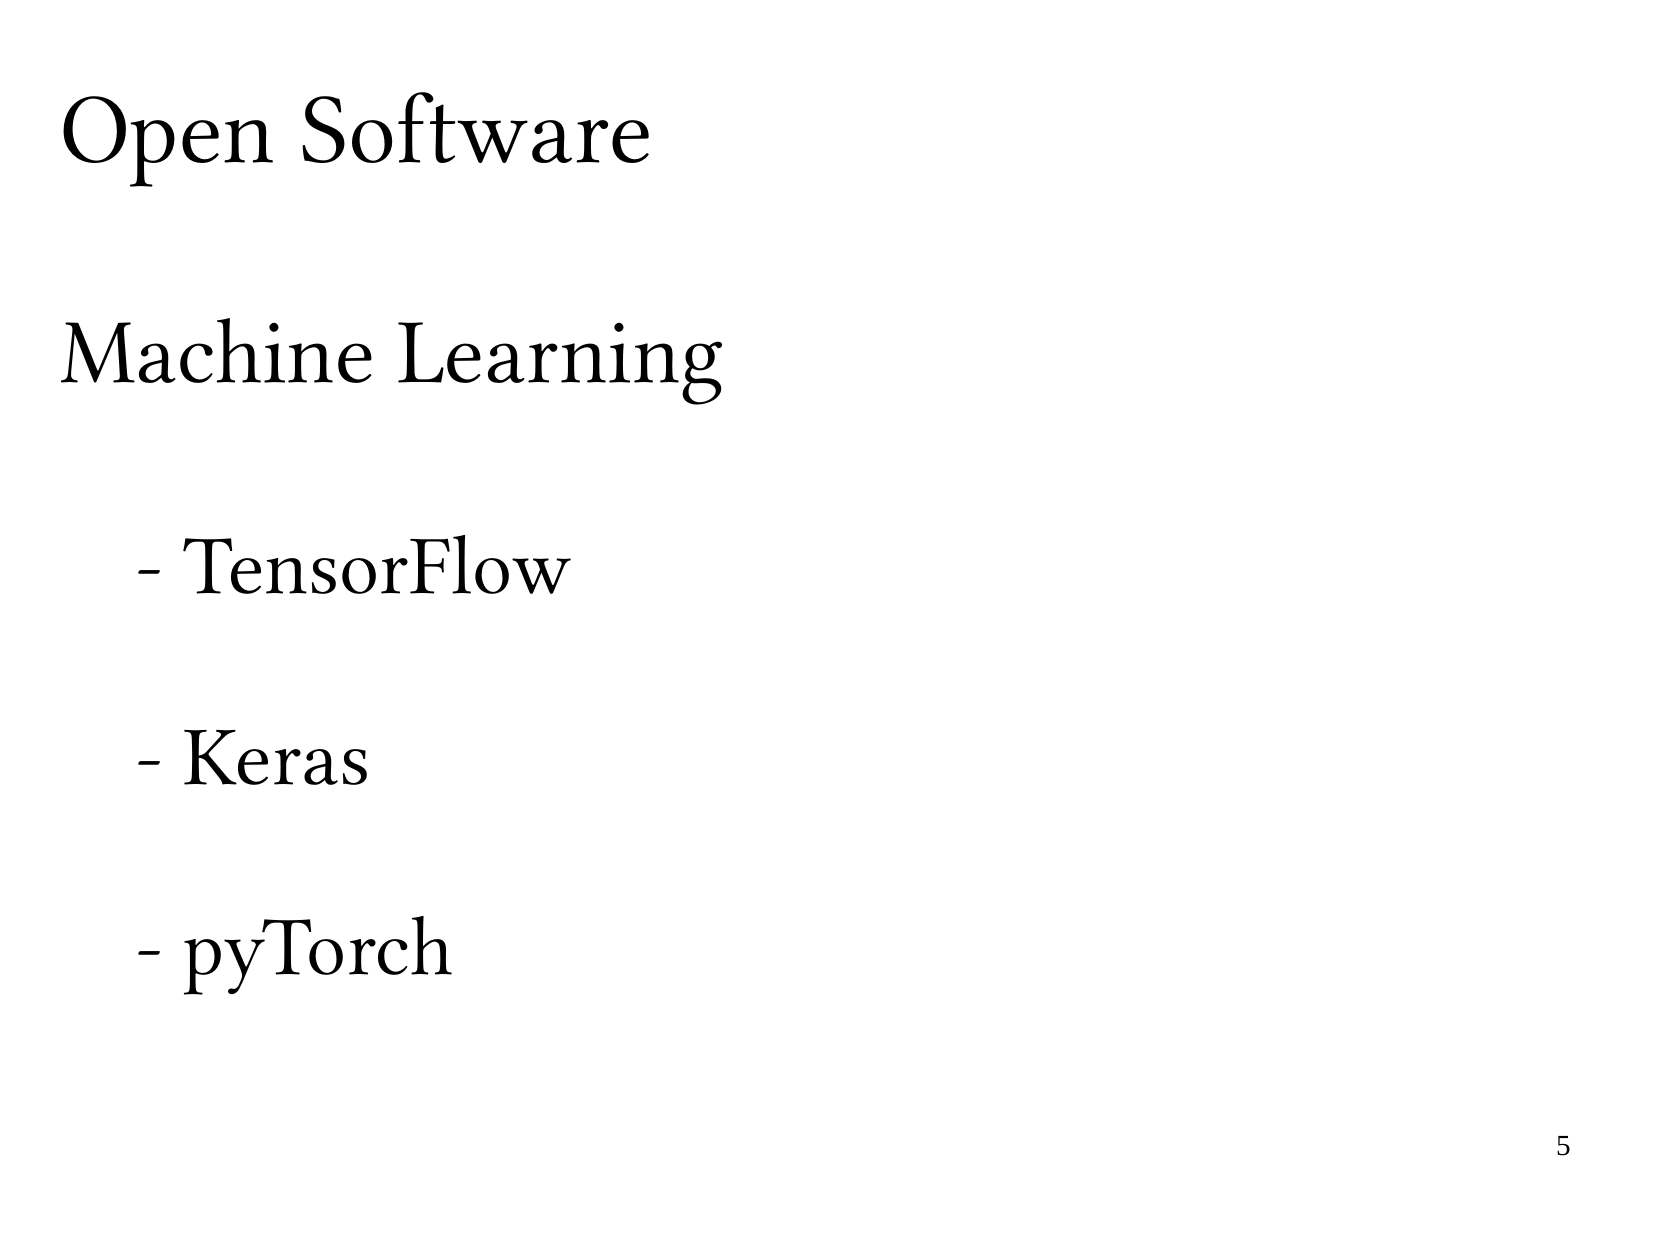

# Open Software
Machine Learning
	- TensorFlow
	- Keras
	- pyTorch
5